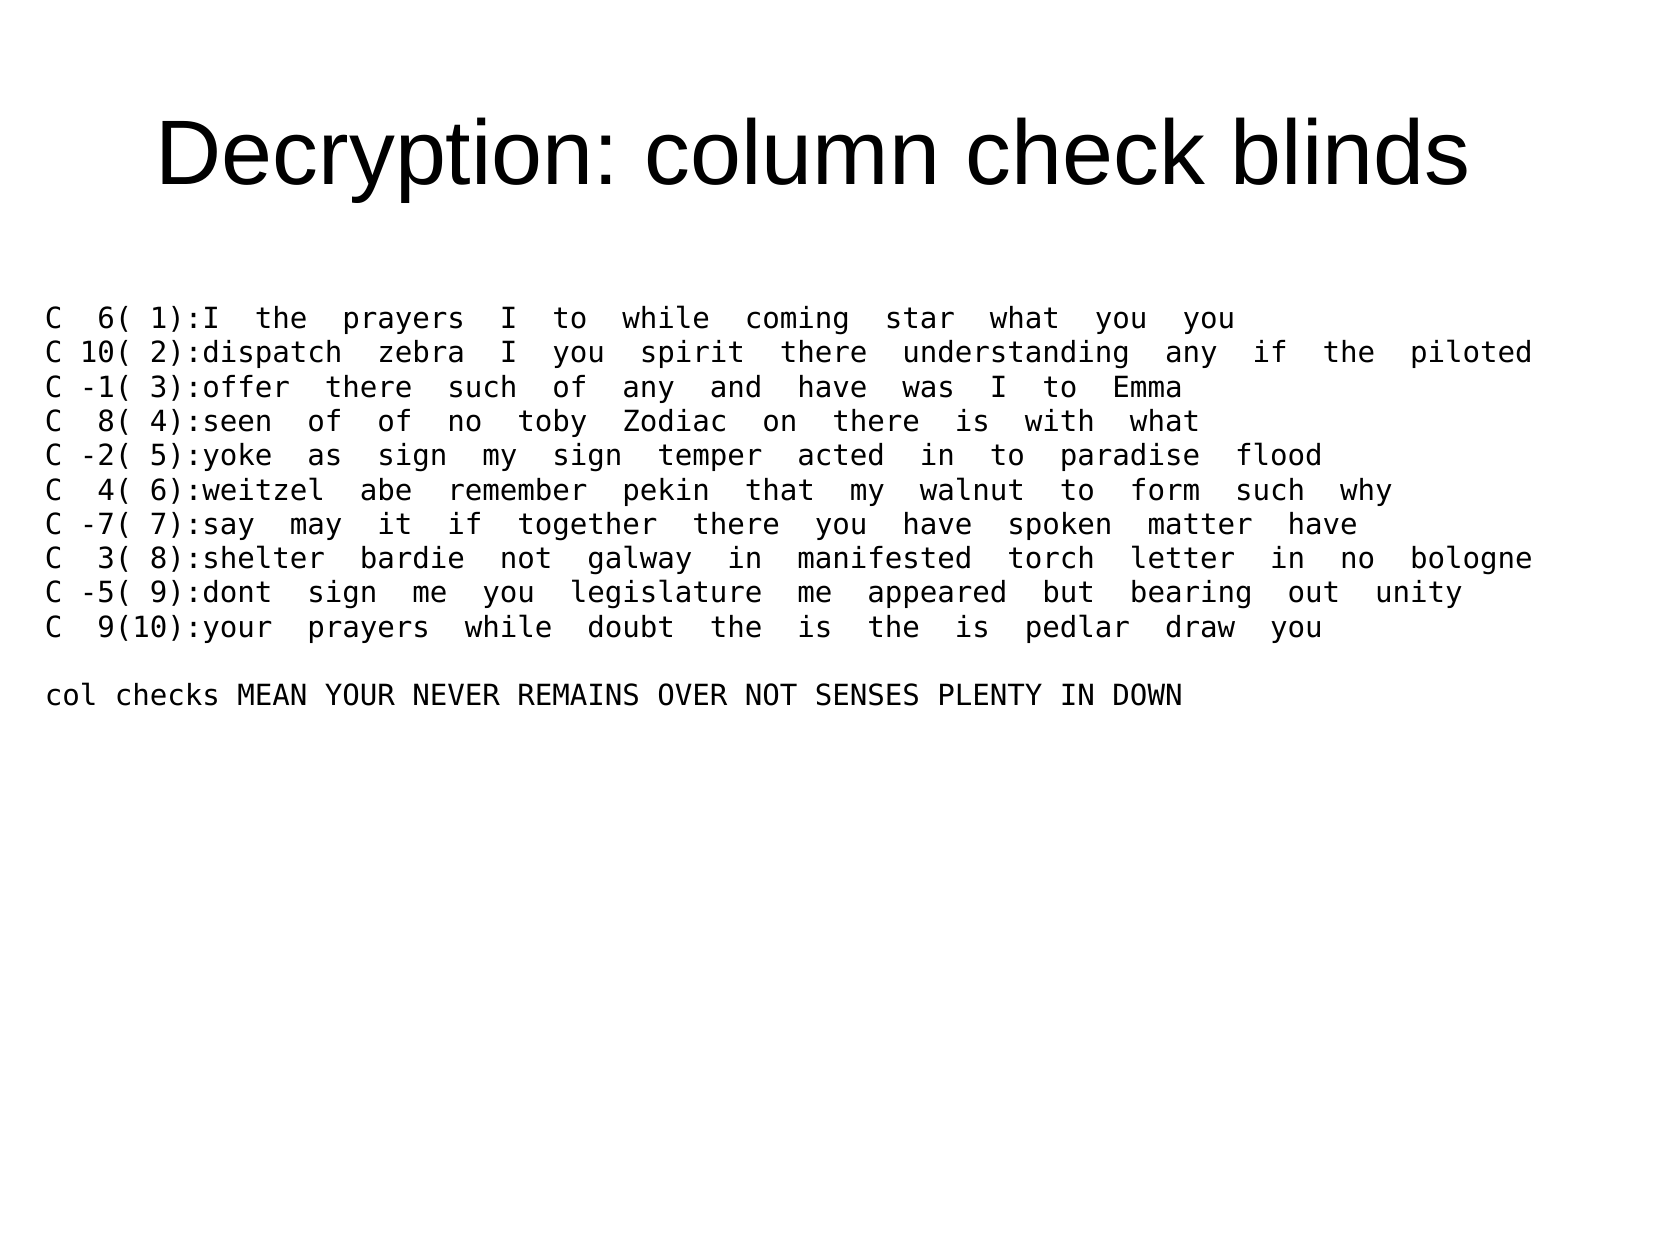

# Decryption: column check blinds
C 6( 1):I the prayers I to while coming star what you you
C 10( 2):dispatch zebra I you spirit there understanding any if the piloted
C -1( 3):offer there such of any and have was I to Emma
C 8( 4):seen of of no toby Zodiac on there is with what
C -2( 5):yoke as sign my sign temper acted in to paradise flood
C 4( 6):weitzel abe remember pekin that my walnut to form such why
C -7( 7):say may it if together there you have spoken matter have
C 3( 8):shelter bardie not galway in manifested torch letter in no bologne
C -5( 9):dont sign me you legislature me appeared but bearing out unity
C 9(10):your prayers while doubt the is the is pedlar draw you
col checks MEAN YOUR NEVER REMAINS OVER NOT SENSES PLENTY IN DOWN